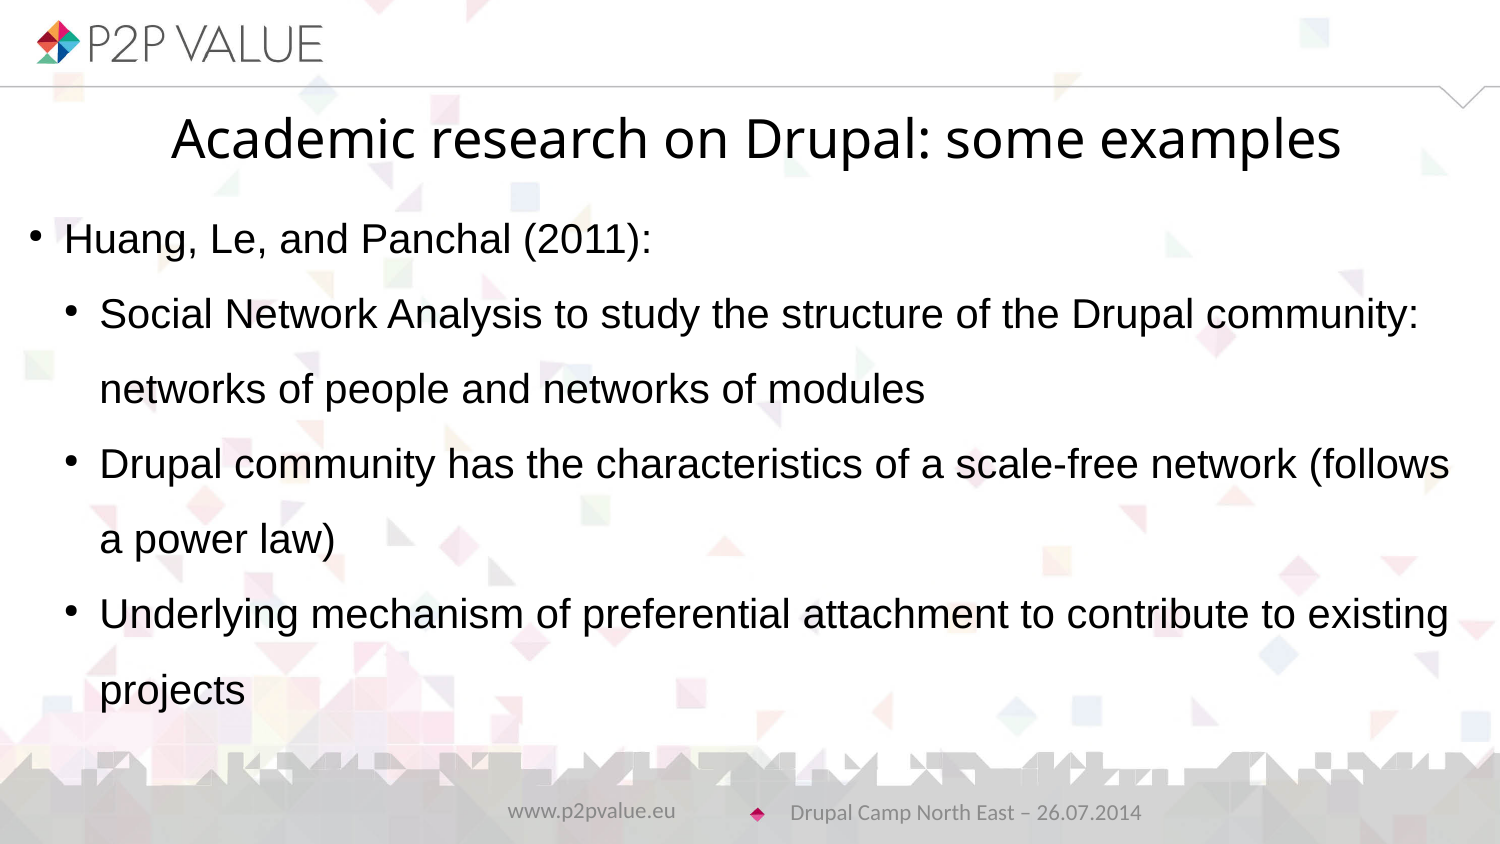

# Academic research on Drupal: some examples
Huang, Le, and Panchal (2011):
Social Network Analysis to study the structure of the Drupal community: networks of people and networks of modules
Drupal community has the characteristics of a scale-free network (follows a power law)
Underlying mechanism of preferential attachment to contribute to existing projects
Drupal Camp North East – 26.07.2014
www.p2pvalue.eu